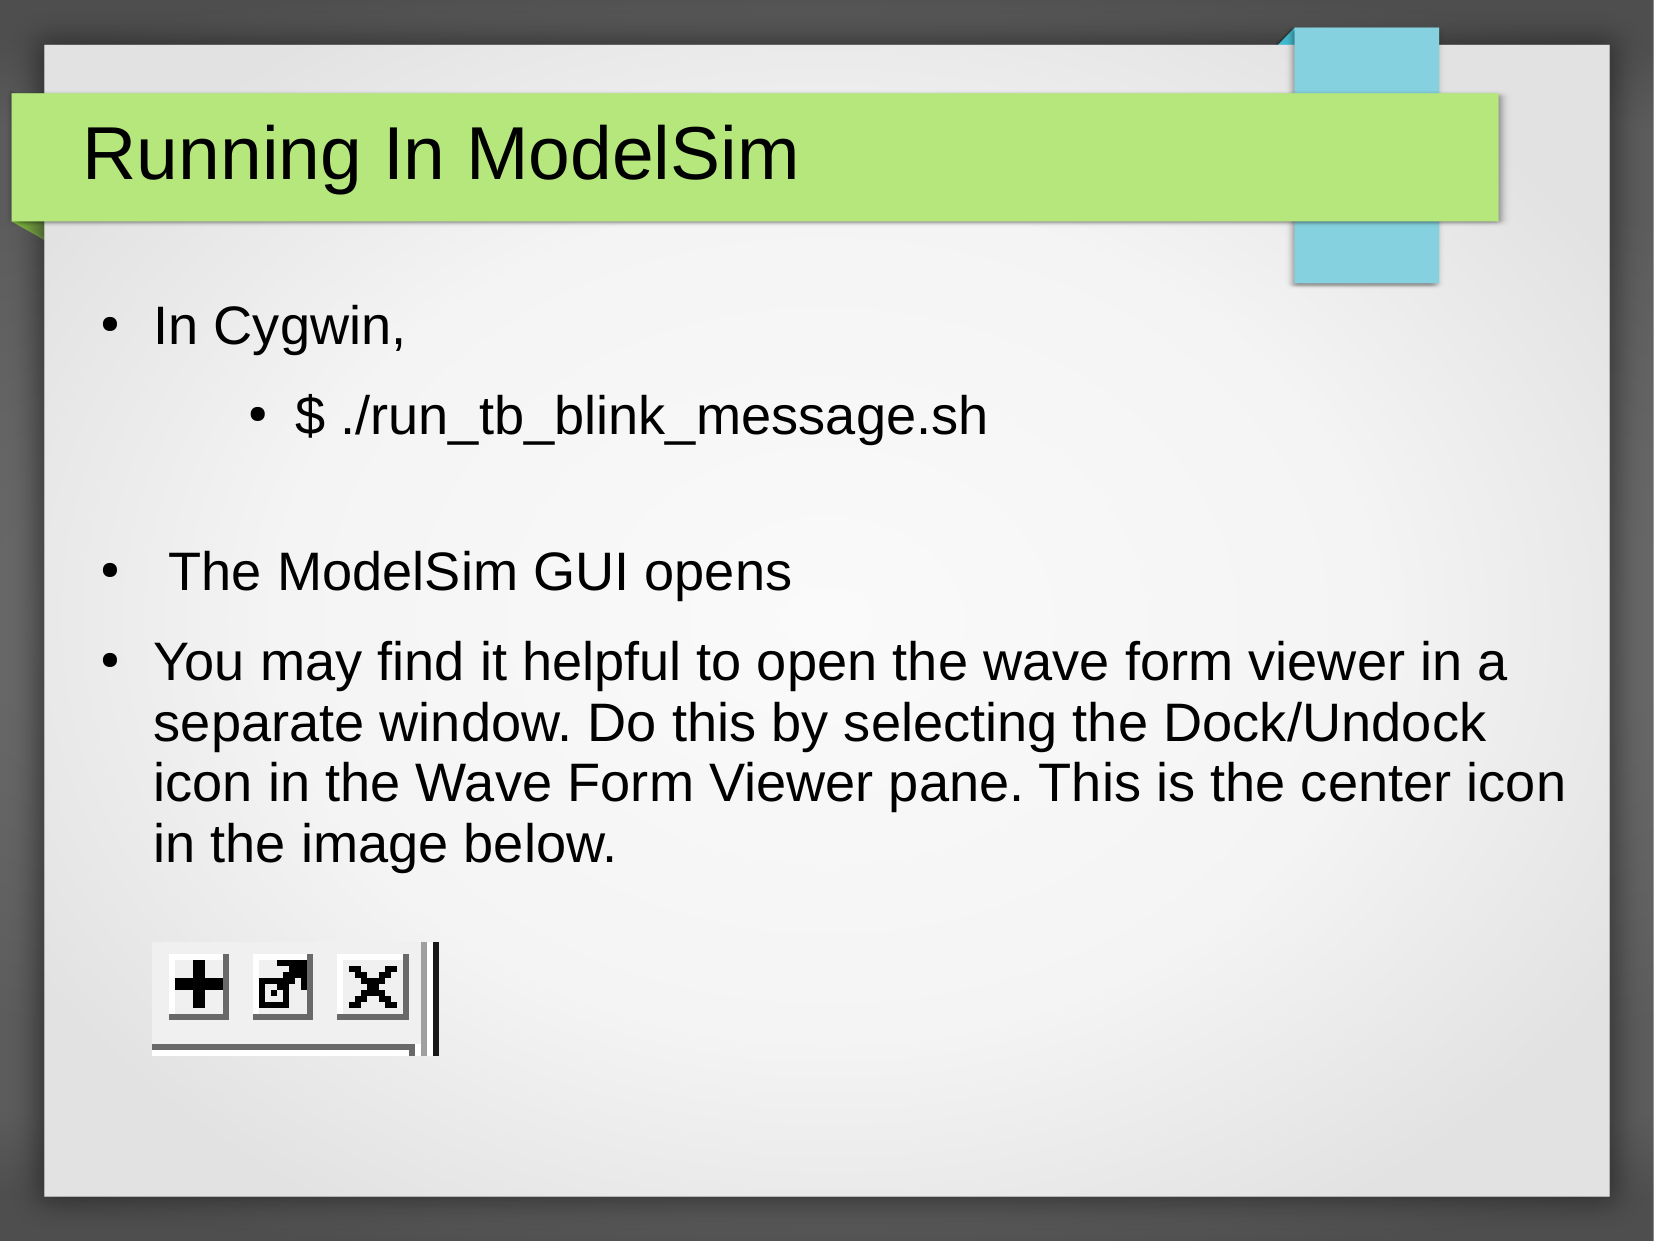

# Running In ModelSim
In Cygwin,
$ ./run_tb_blink_message.sh
 The ModelSim GUI opens
You may find it helpful to open the wave form viewer in a separate window. Do this by selecting the Dock/Undock icon in the Wave Form Viewer pane. This is the center icon in the image below.